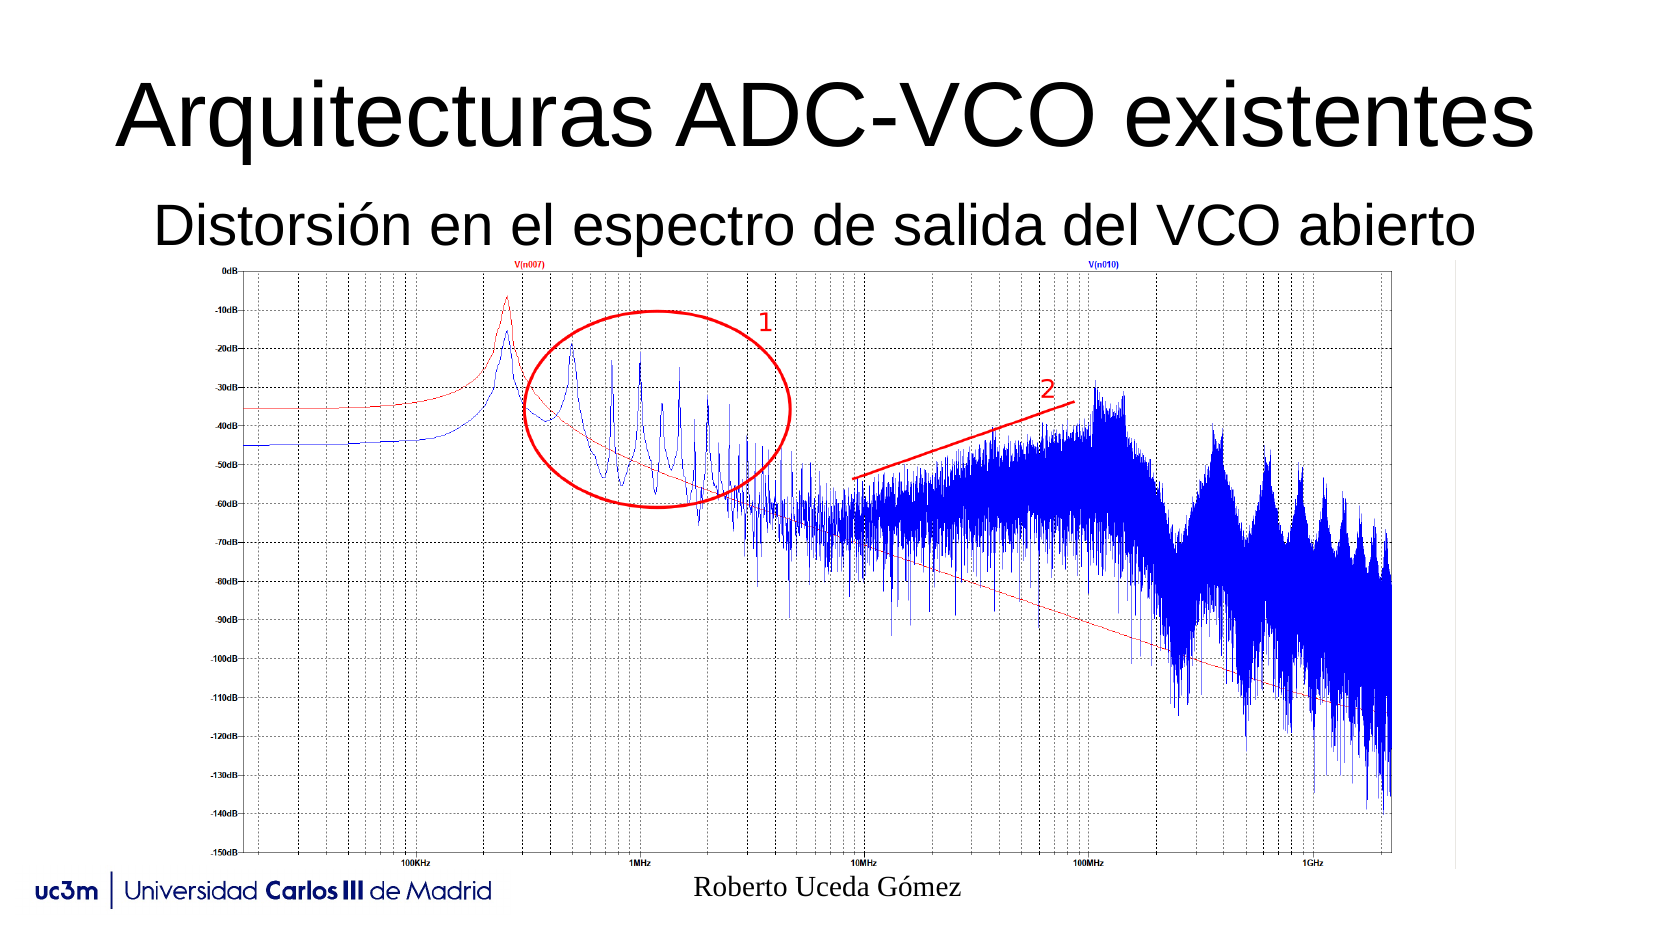

# Arquitecturas ADC-VCO existentes
Distorsión en el espectro de salida del VCO abierto